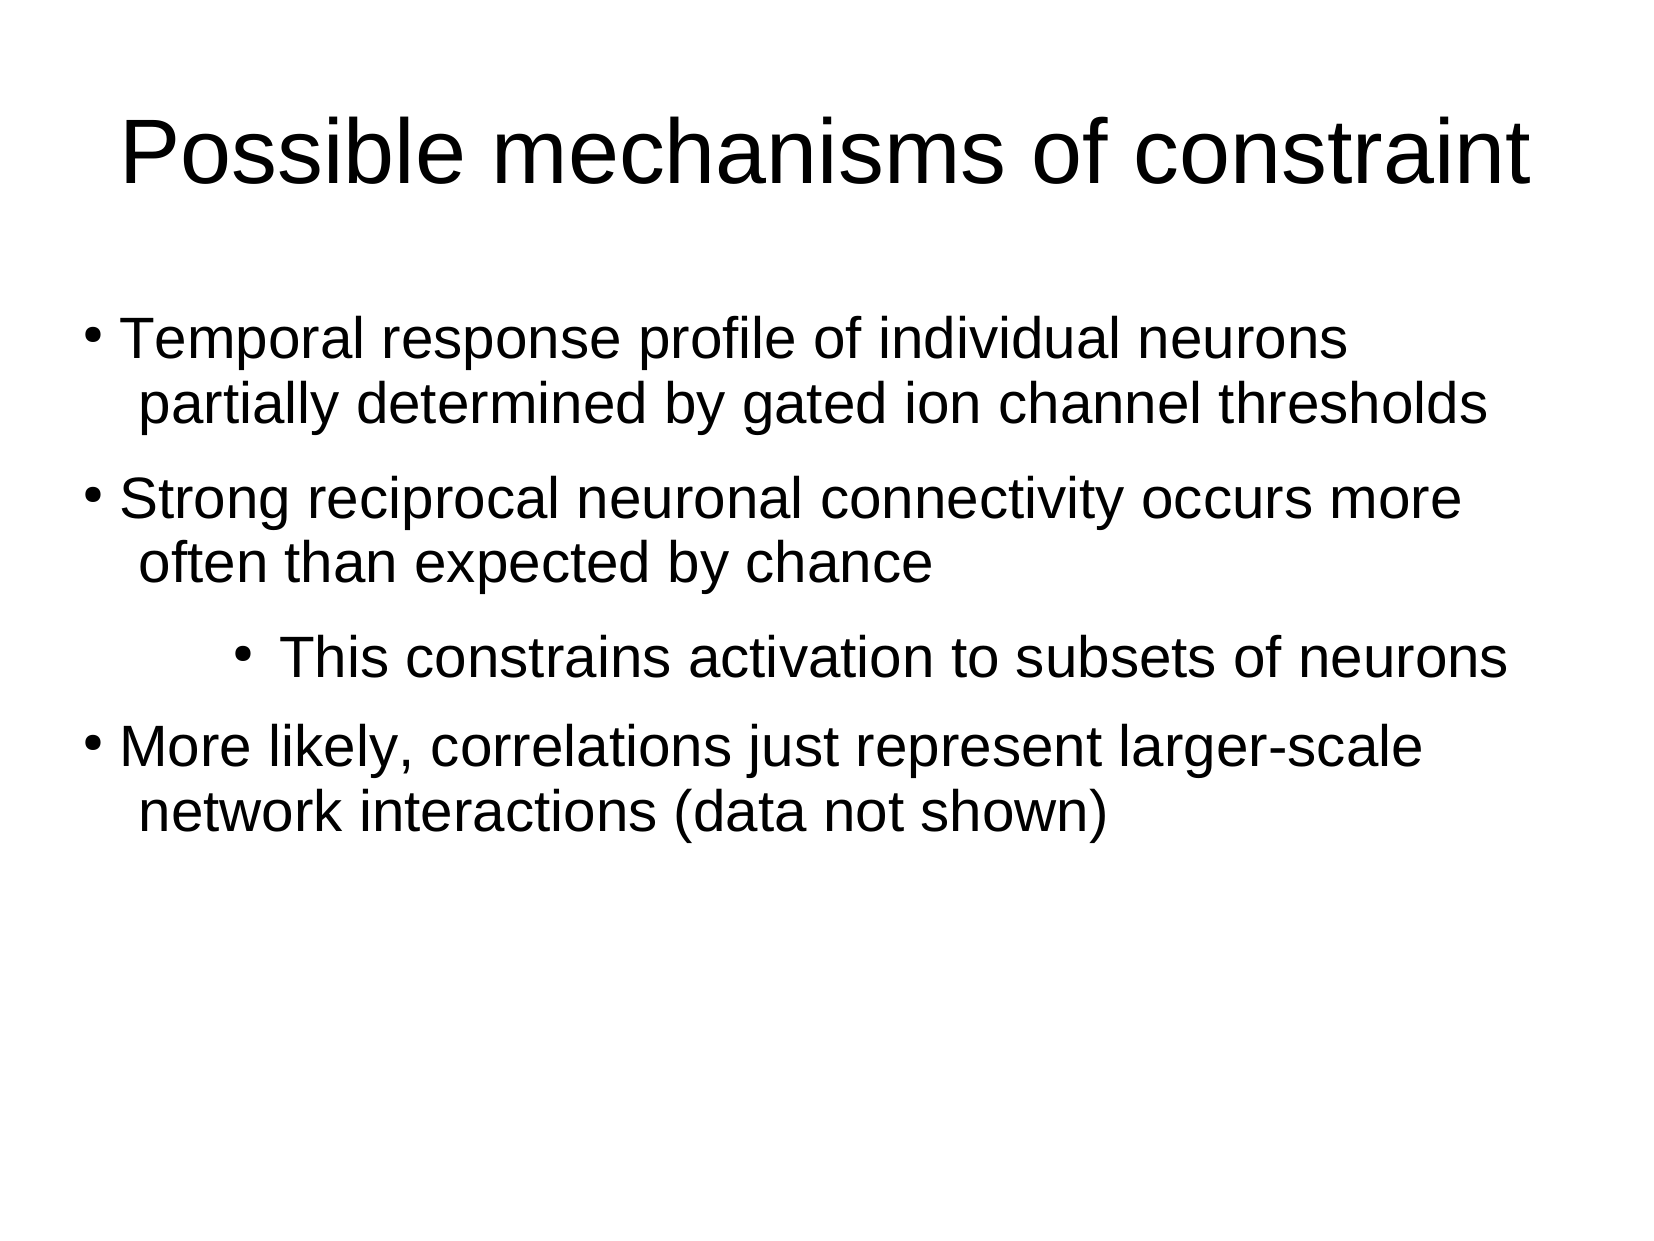

# Possible mechanisms of constraint
 Temporal response profile of individual neurons partially determined by gated ion channel thresholds
 Strong reciprocal neuronal connectivity occurs more often than expected by chance
This constrains activation to subsets of neurons
 More likely, correlations just represent larger-scale network interactions (data not shown)